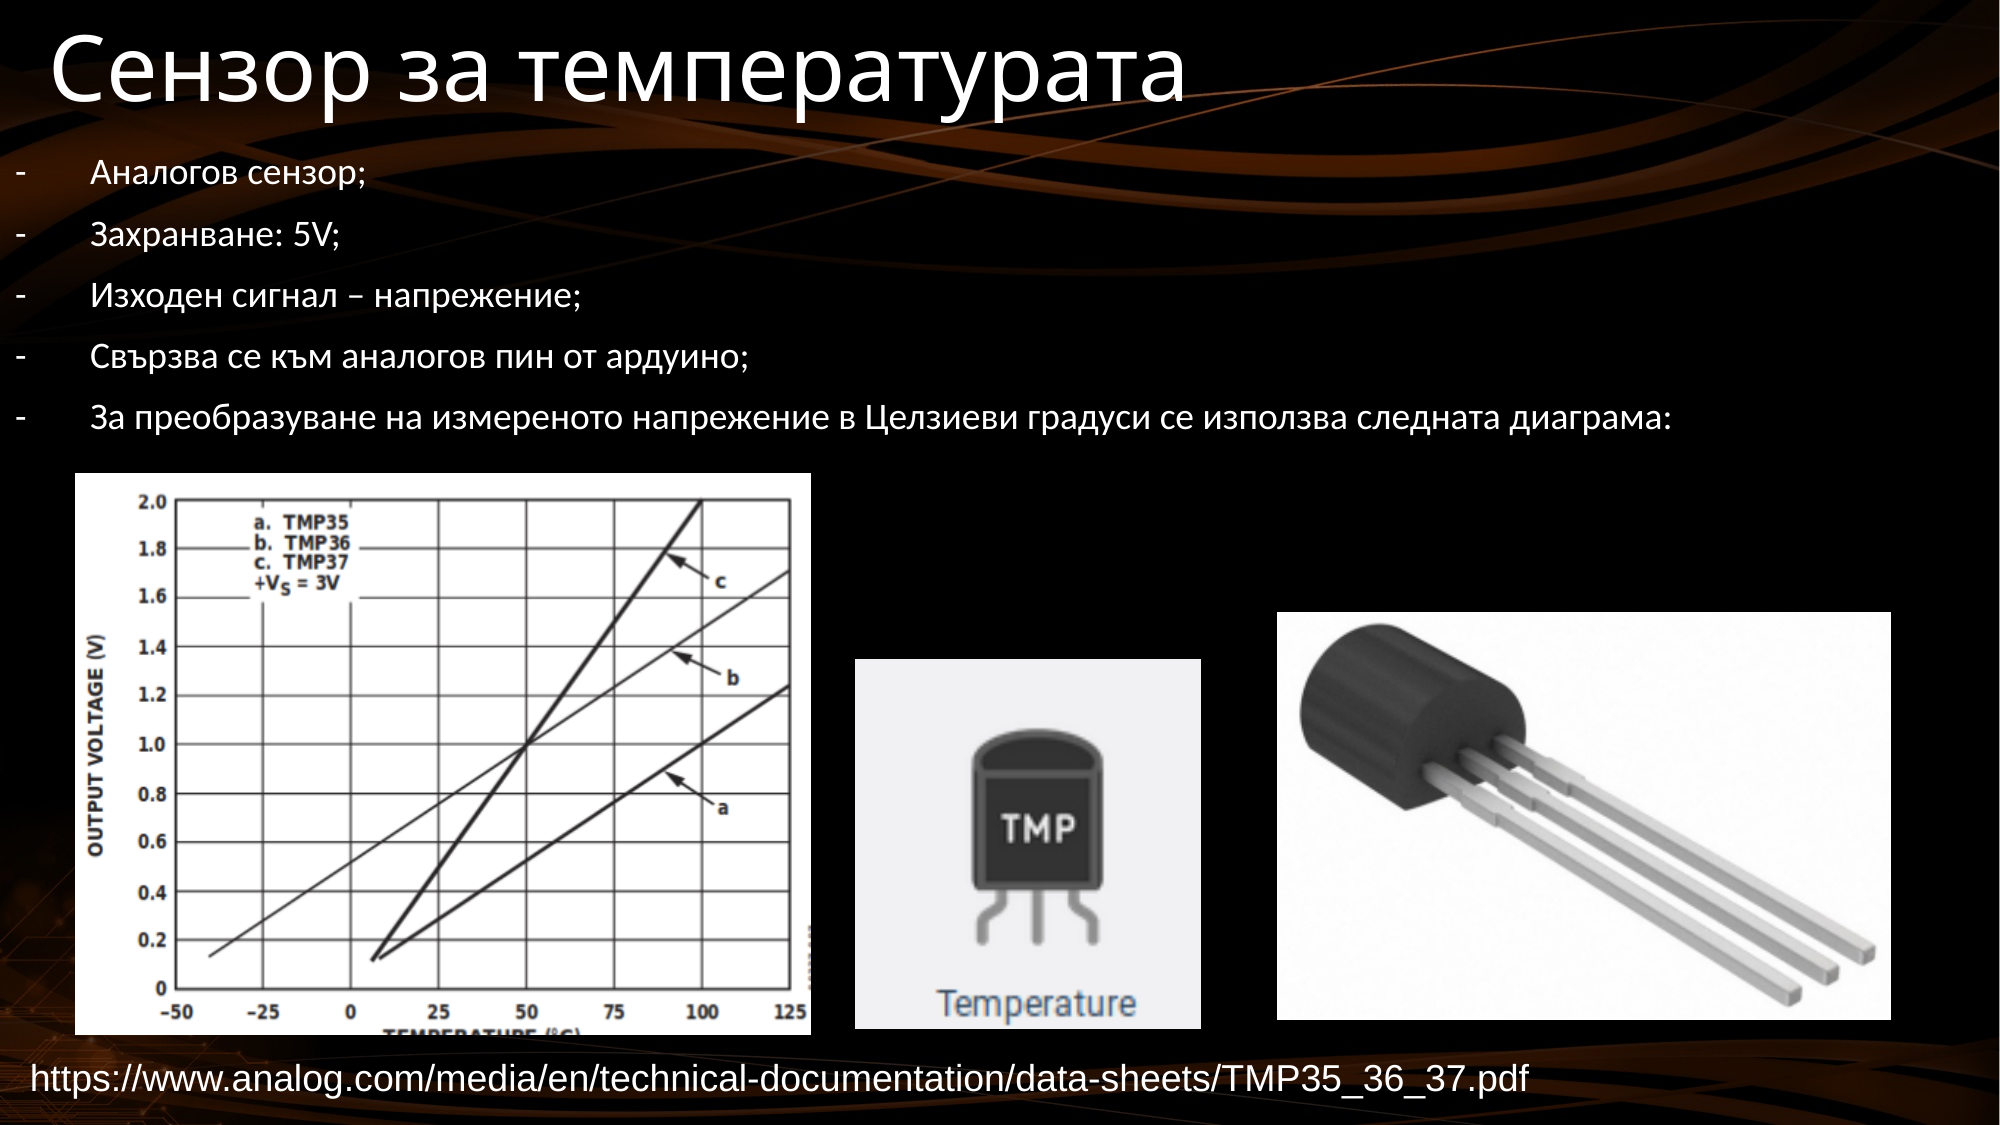

Сензор за температурата
-	Аналогов сензор;
-	Захранване: 5V;
-	Изходен сигнал – напрежение;
-	Свързва се към аналогов пин от ардуино;
-	За преобразуване на измереното напрежение в Целзиеви градуси се използва следната диаграма:
https://www.analog.com/media/en/technical-documentation/data-sheets/TMP35_36_37.pdf